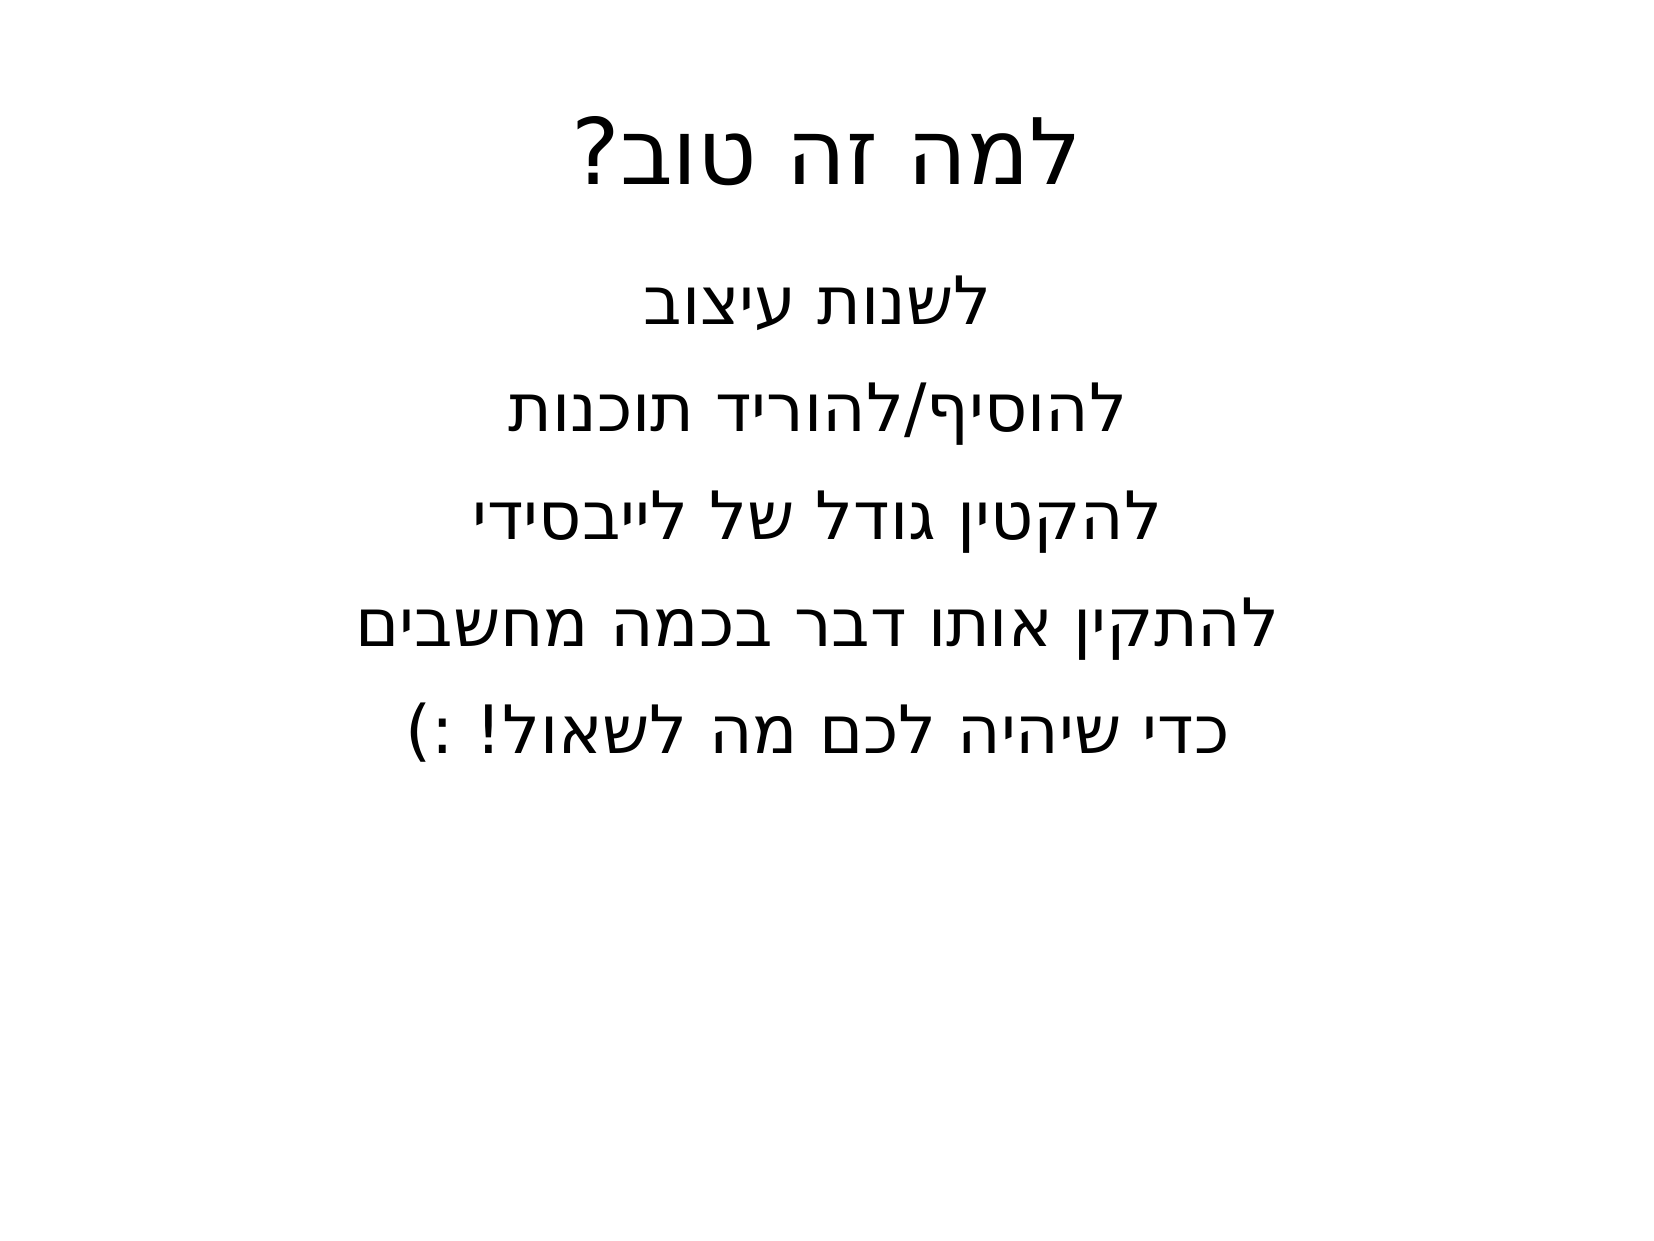

# למה זה טוב?
לשנות עיצוב
להוסיף/להוריד תוכנות
להקטין גודל של לייבסידי
להתקין אותו דבר בכמה מחשבים
כדי שיהיה לכם מה לשאול! :)